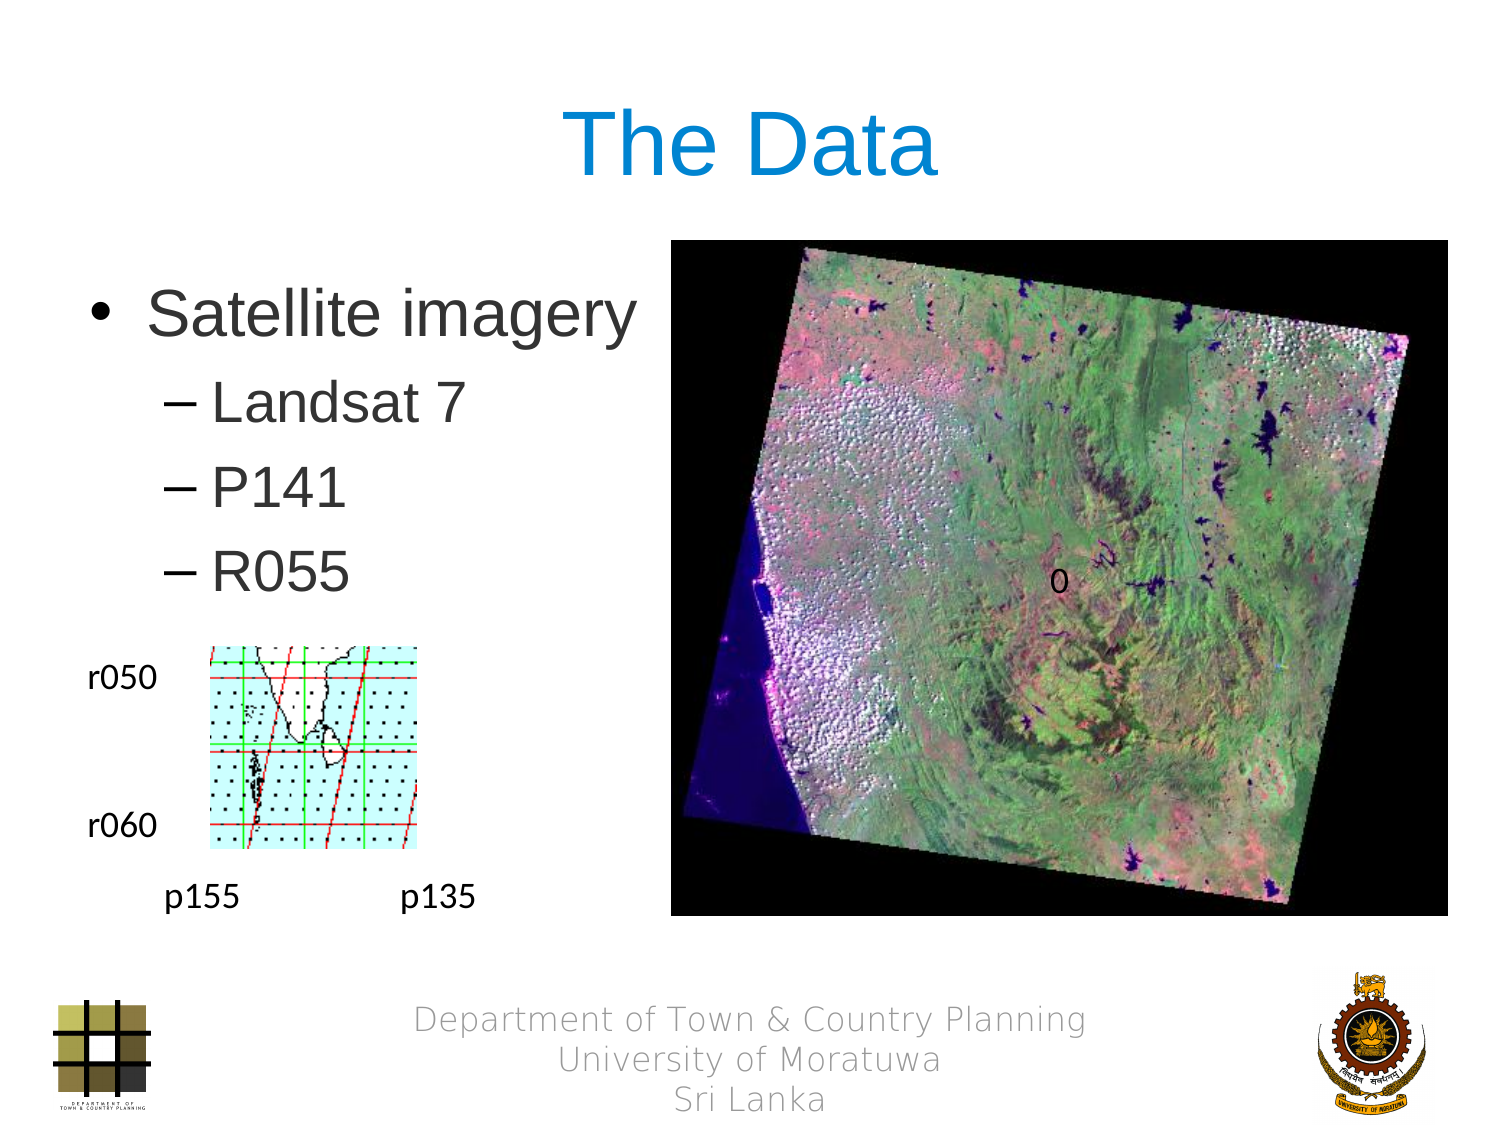

# The Data
0
Satellite imagery
Landsat 7
P141
R055
r050
r060
p135
p155